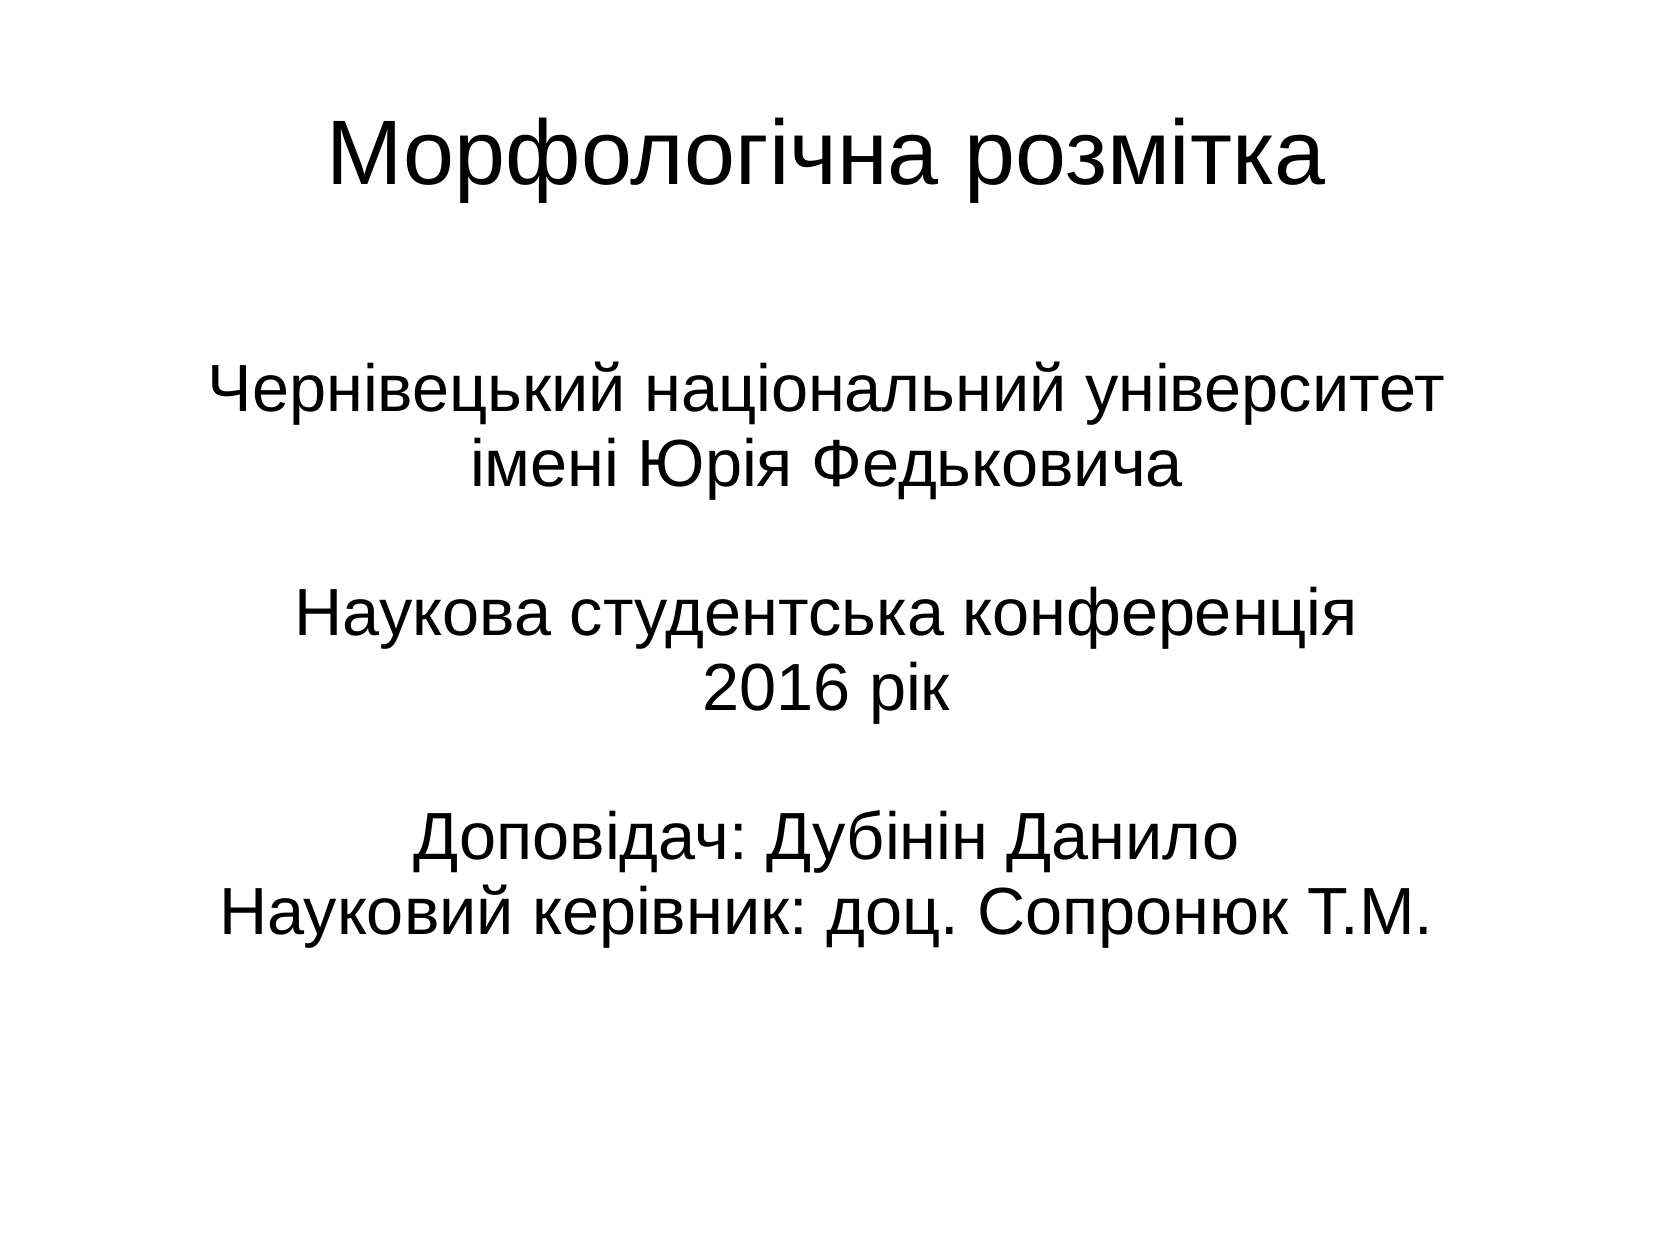

# Морфологічна розмітка
Чернівецький національний університет
імені Юрія Федьковича
Наукова студентська конференція
2016 рік
Доповідач: Дубінін Данило
Науковий керівник: доц. Сопронюк Т.М.